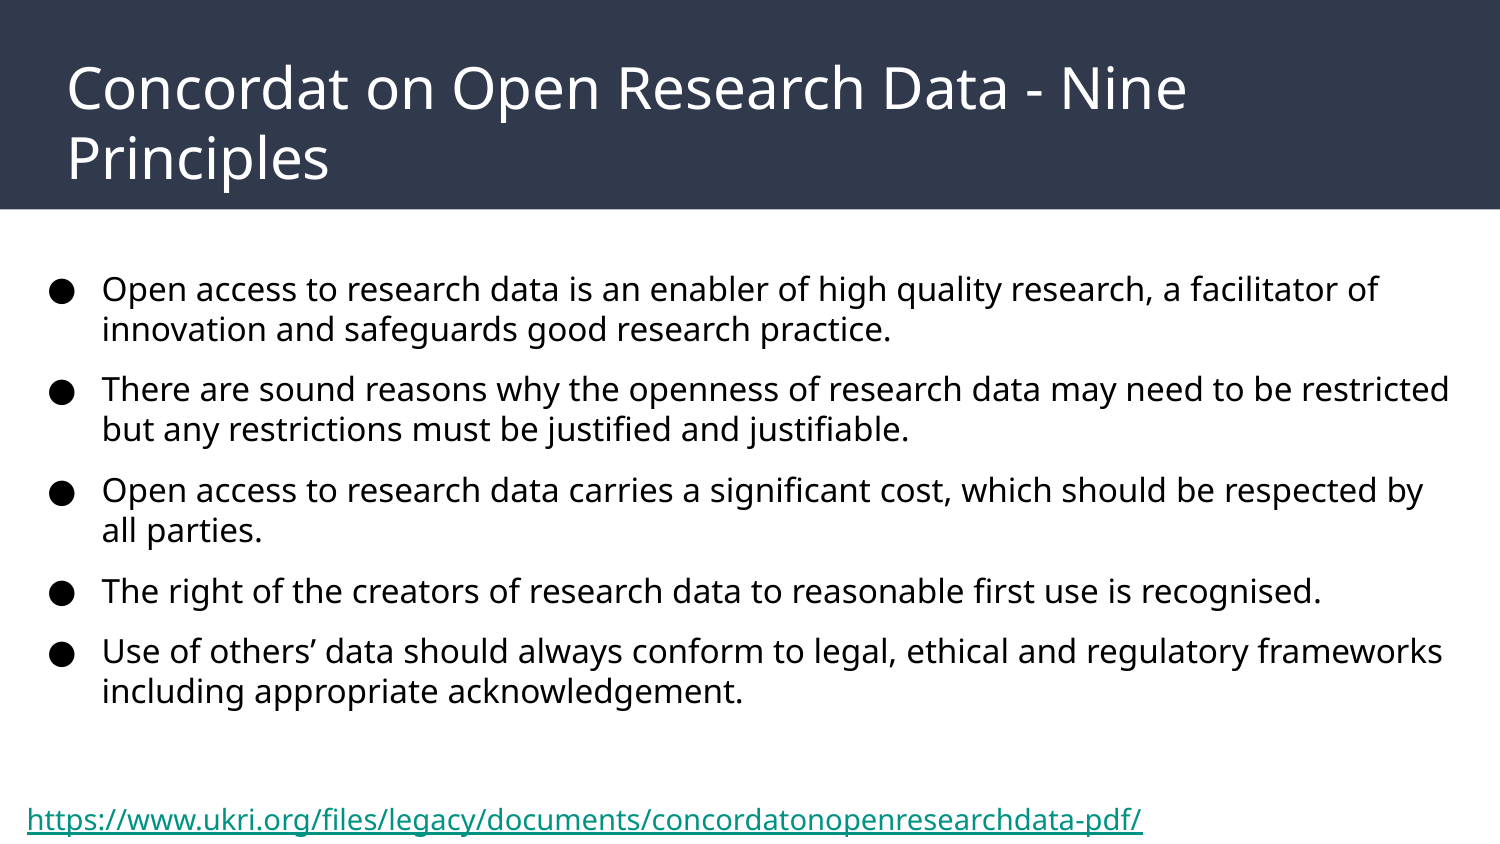

# Concordat on Open Research Data - Nine Principles
Open access to research data is an enabler of high quality research, a facilitator of innovation and safeguards good research practice.
There are sound reasons why the openness of research data may need to be restricted but any restrictions must be justified and justifiable.
Open access to research data carries a significant cost, which should be respected by all parties.
The right of the creators of research data to reasonable first use is recognised.
Use of others’ data should always conform to legal, ethical and regulatory frameworks including appropriate acknowledgement.
https://www.ukri.org/files/legacy/documents/concordatonopenresearchdata-pdf/